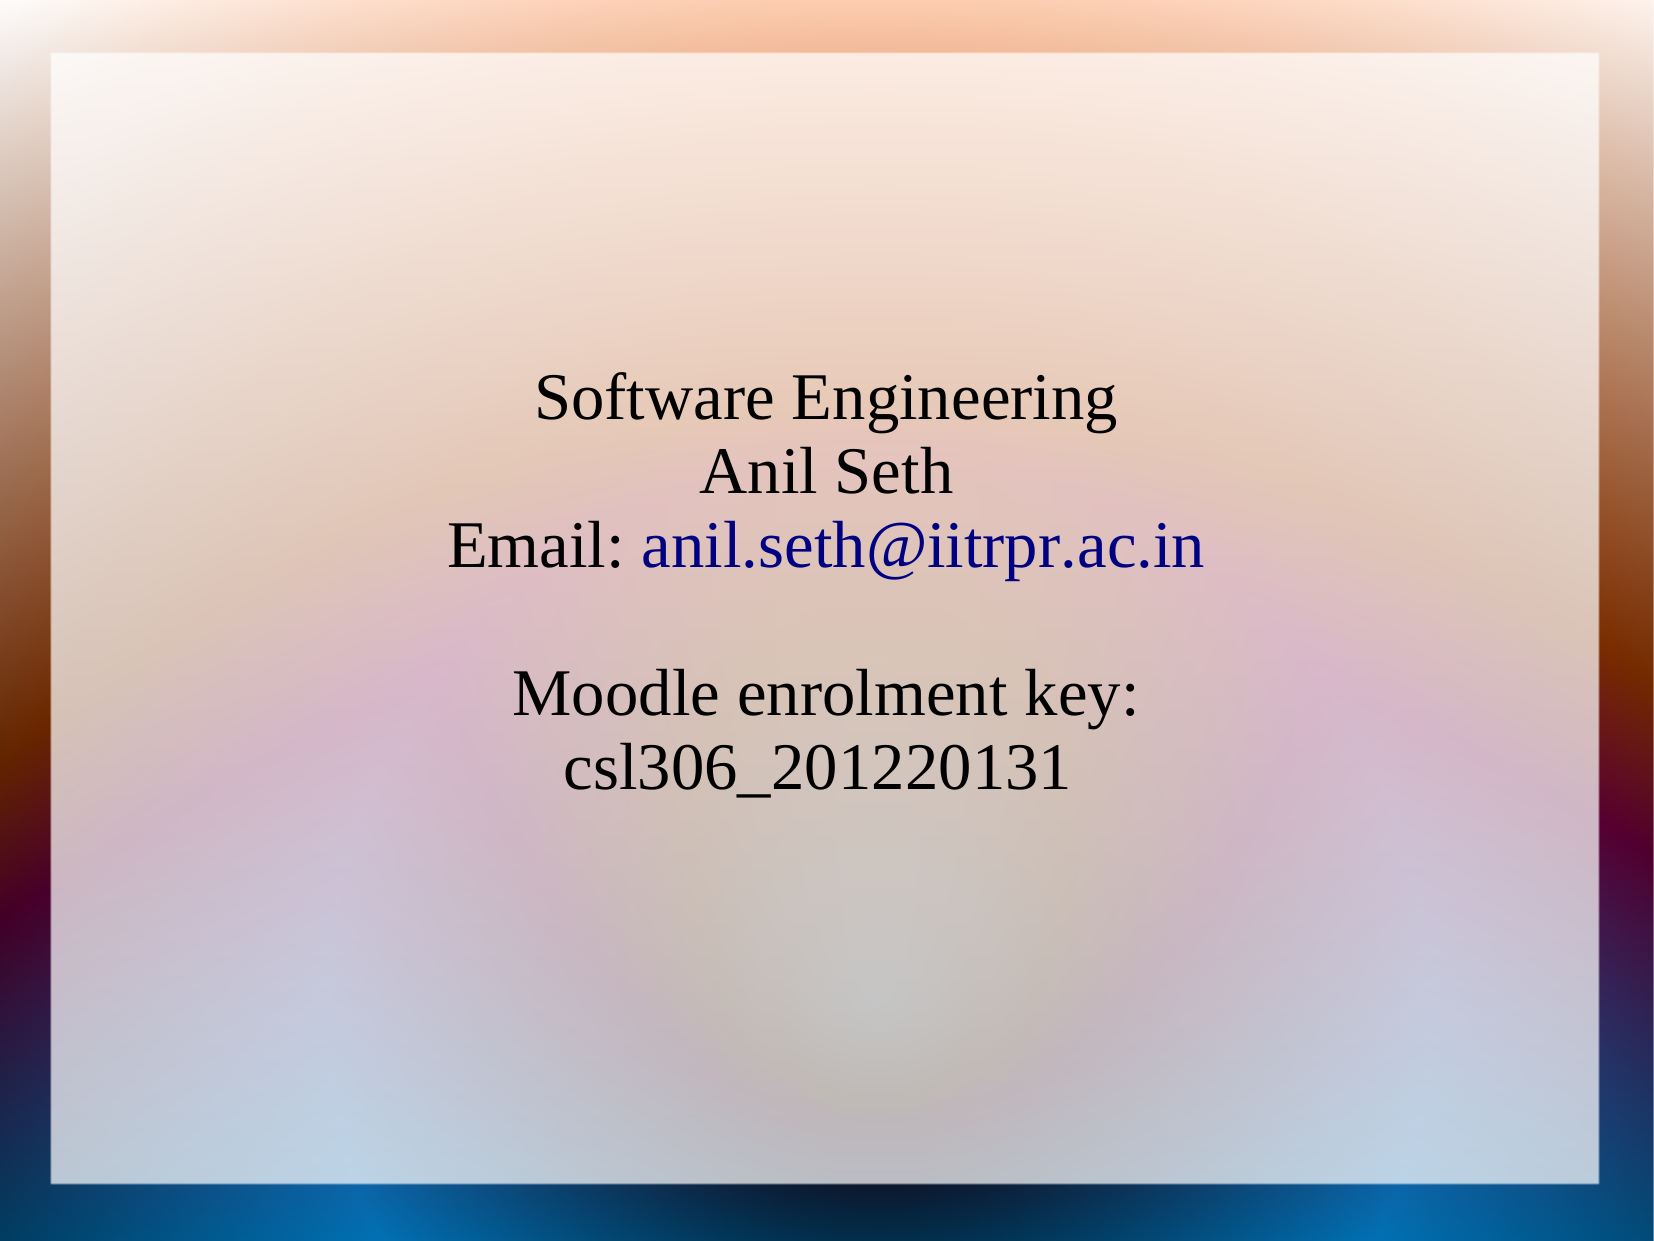

# Software Engineering
Anil Seth
Email: anil.seth@iitrpr.ac.in
Moodle enrolment key:
csl306_201220131